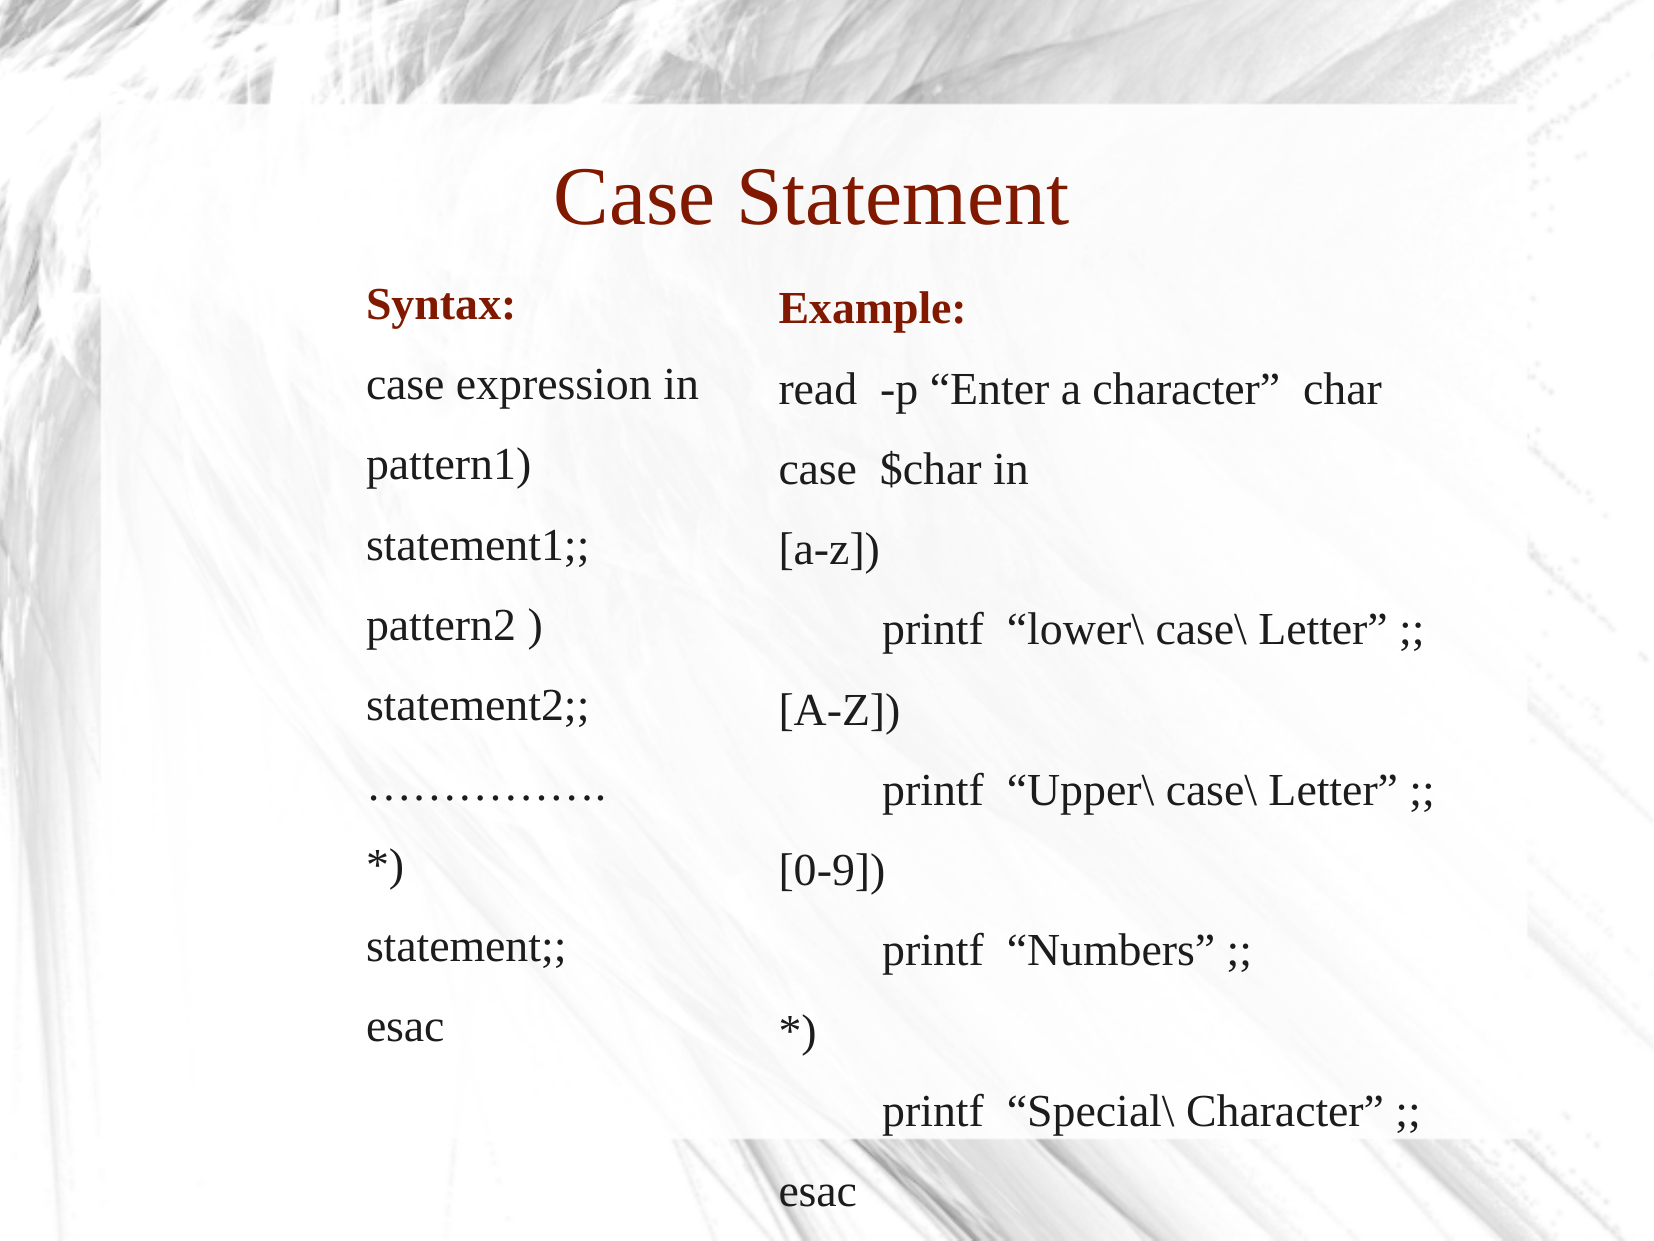

# Case Statement
Syntax:
case expression in
pattern1)
statement1;;
pattern2 )
statement2;;
…………….
*)
statement;;
esac
Example:
read -p “Enter a character” char
case $char in
[a-z])
 printf “lower\ case\ Letter” ;;
[A-Z])
 printf “Upper\ case\ Letter” ;;
[0-9])
 printf “Numbers” ;;
*)
 printf “Special\ Character” ;;
esac